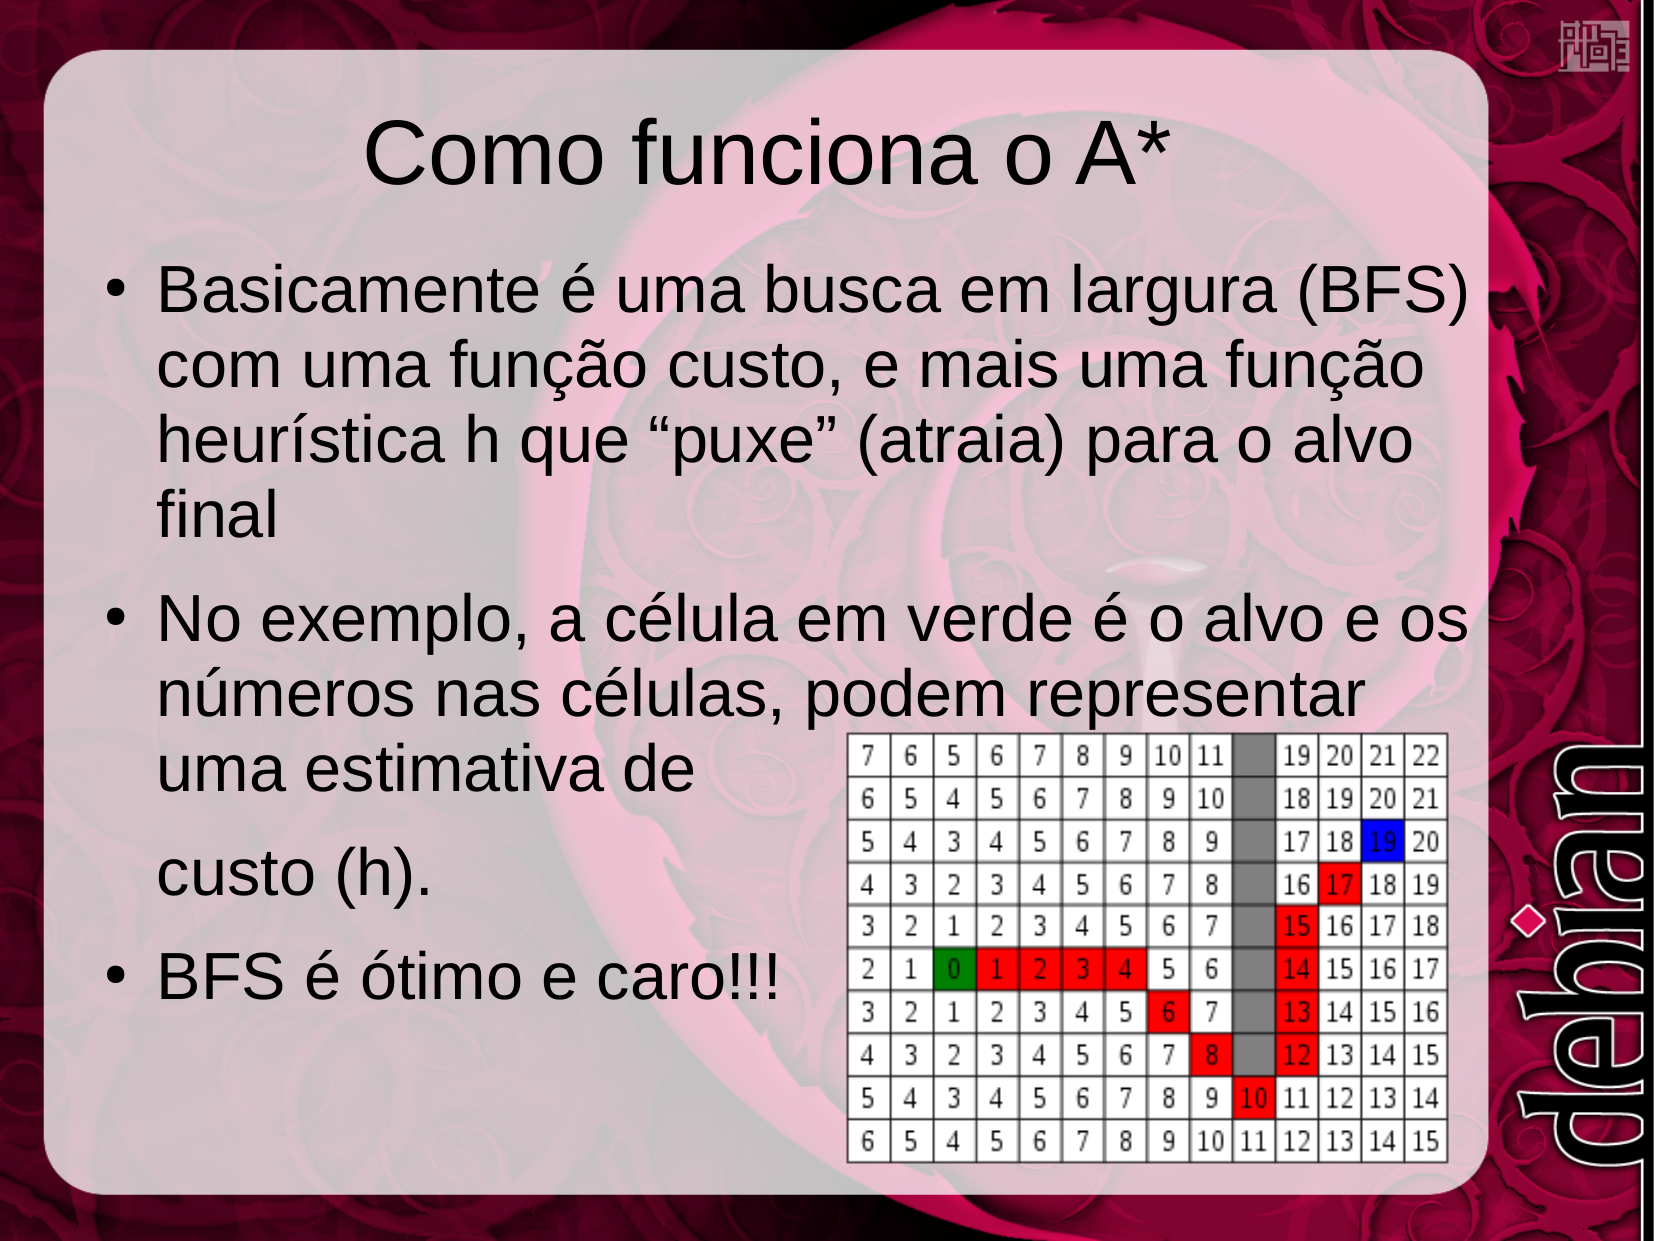

# Como funciona o A*
Basicamente é uma busca em largura (BFS) com uma função custo, e mais uma função heurística h que “puxe” (atraia) para o alvo final
No exemplo, a célula em verde é o alvo e os números nas células, podem representar uma estimativa de
custo (h).
BFS é ótimo e caro!!!